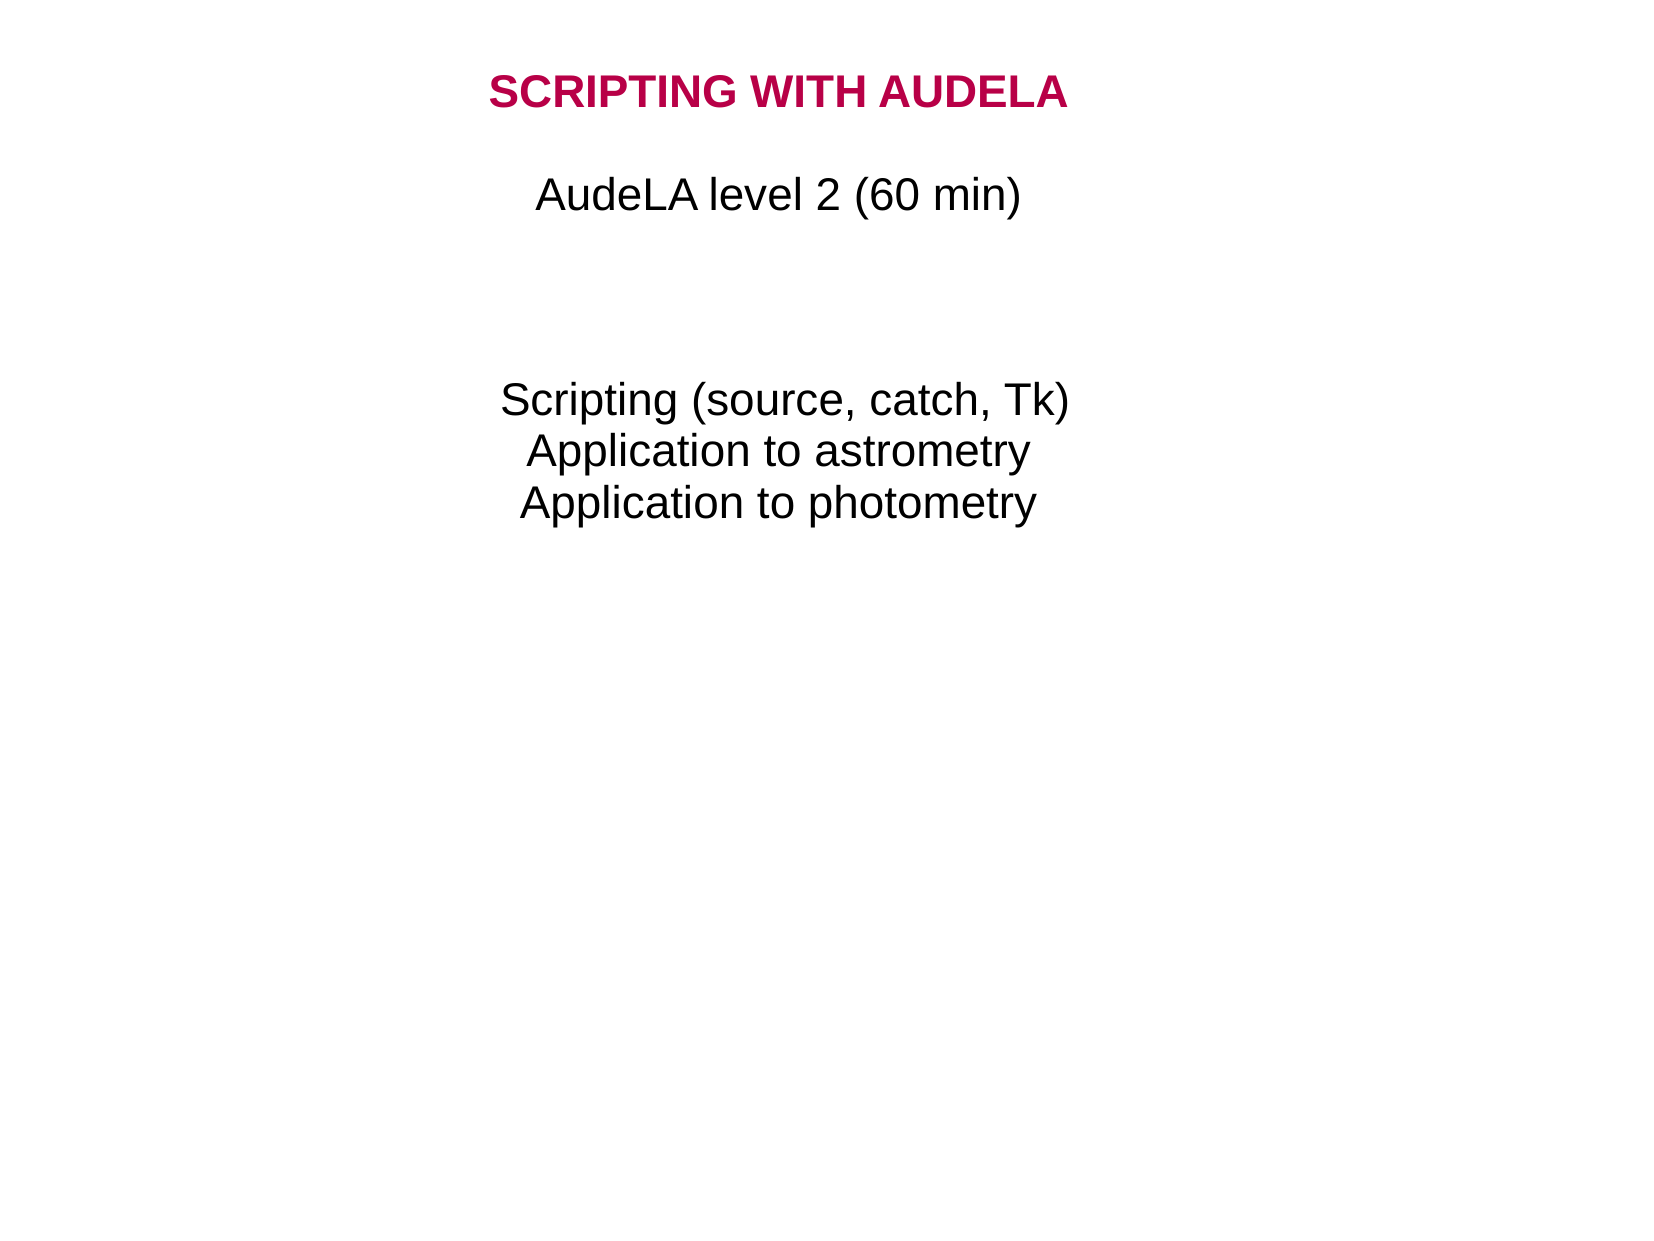

SCRIPTING WITH AUDELA
AudeLA level 2 (60 min)
 Scripting (source, catch, Tk)
Application to astrometry
Application to photometry